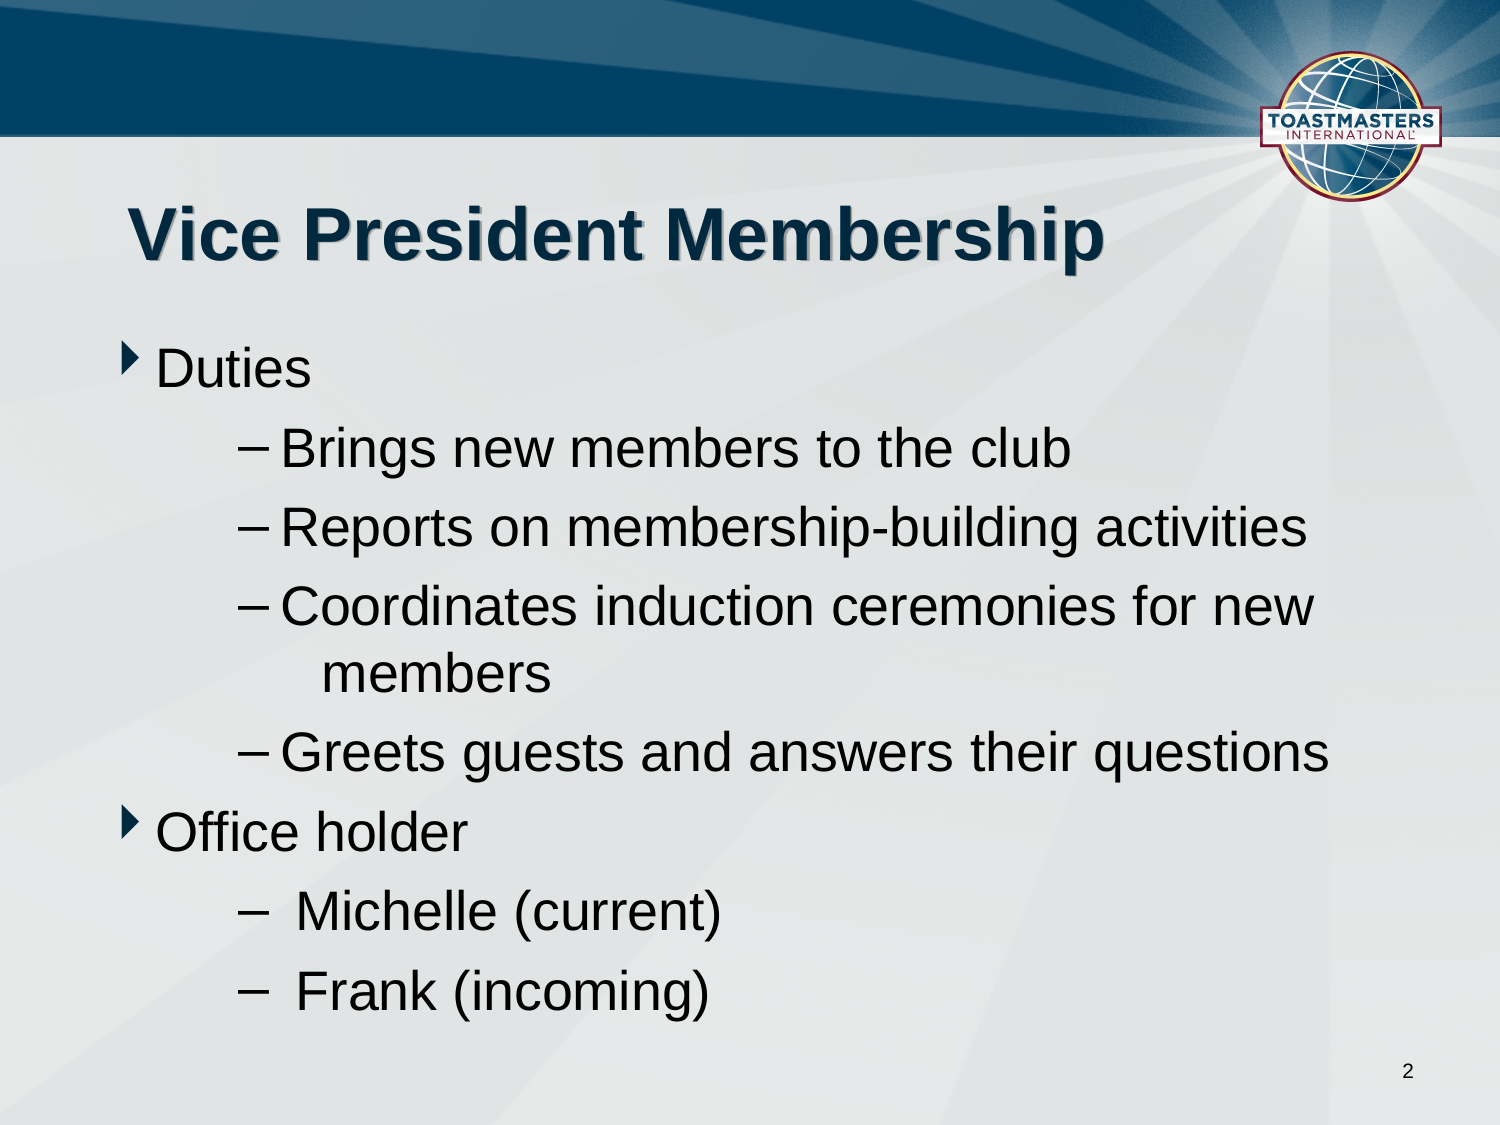

Vice President Membership
# Duties
Brings new members to the club
Reports on membership-building activities
Coordinates induction ceremonies for new members
Greets guests and answers their questions
Office holder
 Michelle (current)
 Frank (incoming)
2